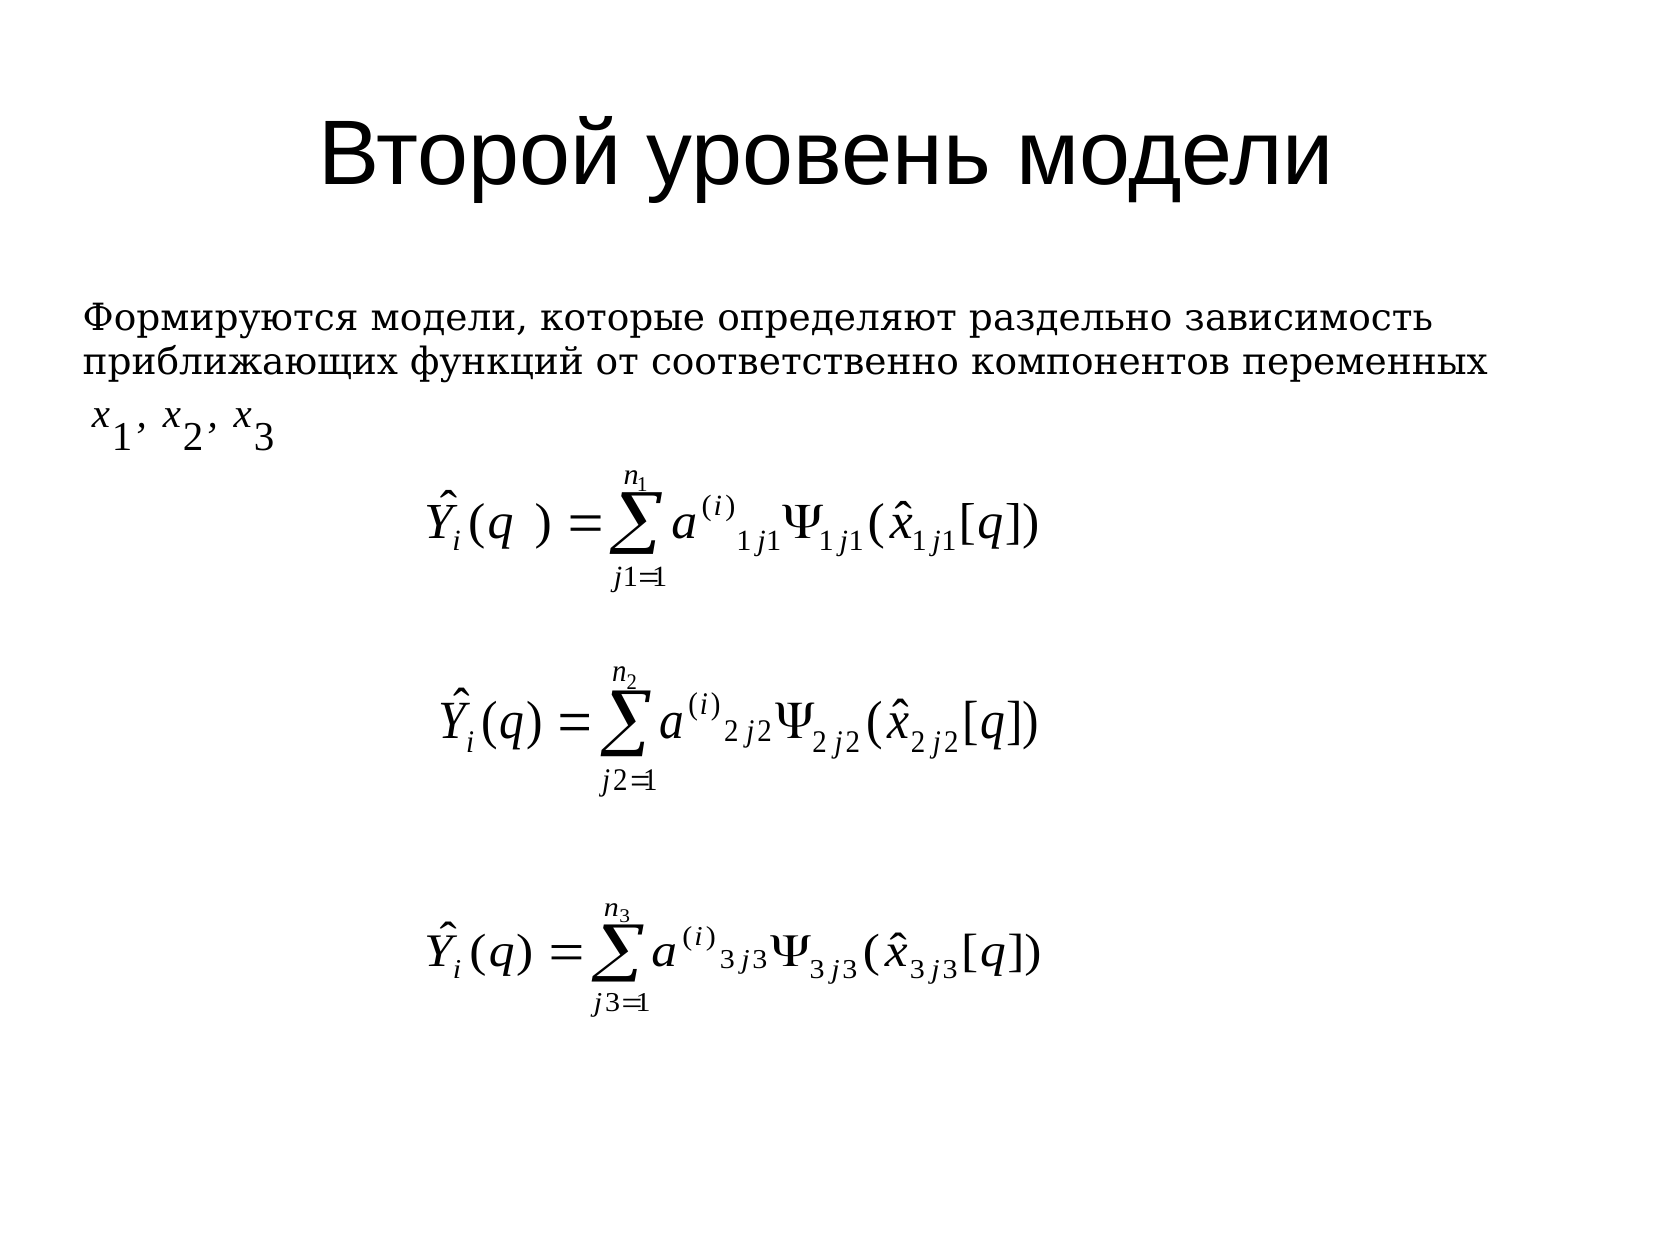

# Второй уровень модели
Формируются модели, которые определяют раздельно зависимость приближающих функций от соответственно компонентов переменных